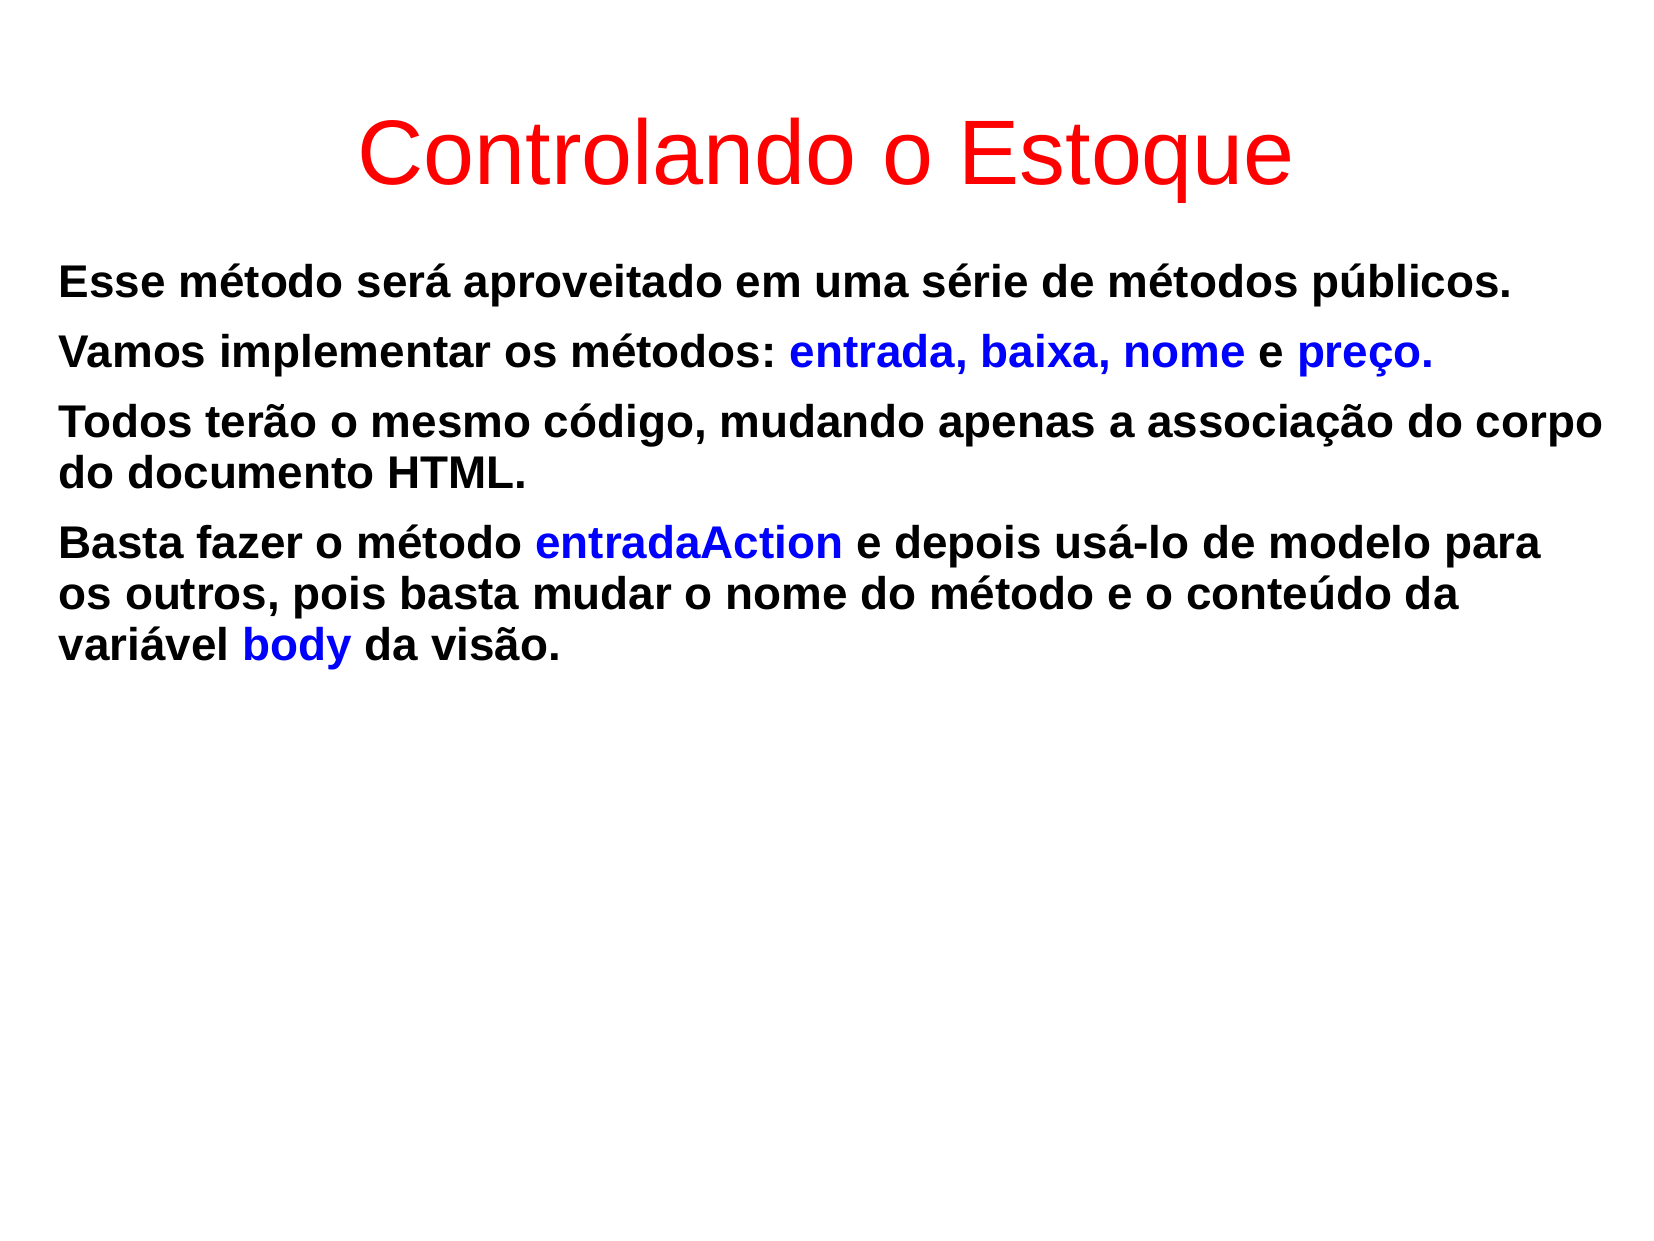

# Controlando o Estoque
Esse método será aproveitado em uma série de métodos públicos.
Vamos implementar os métodos: entrada, baixa, nome e preço.
Todos terão o mesmo código, mudando apenas a associação do corpo do documento HTML.
Basta fazer o método entradaAction e depois usá-lo de modelo para os outros, pois basta mudar o nome do método e o conteúdo da variável body da visão.